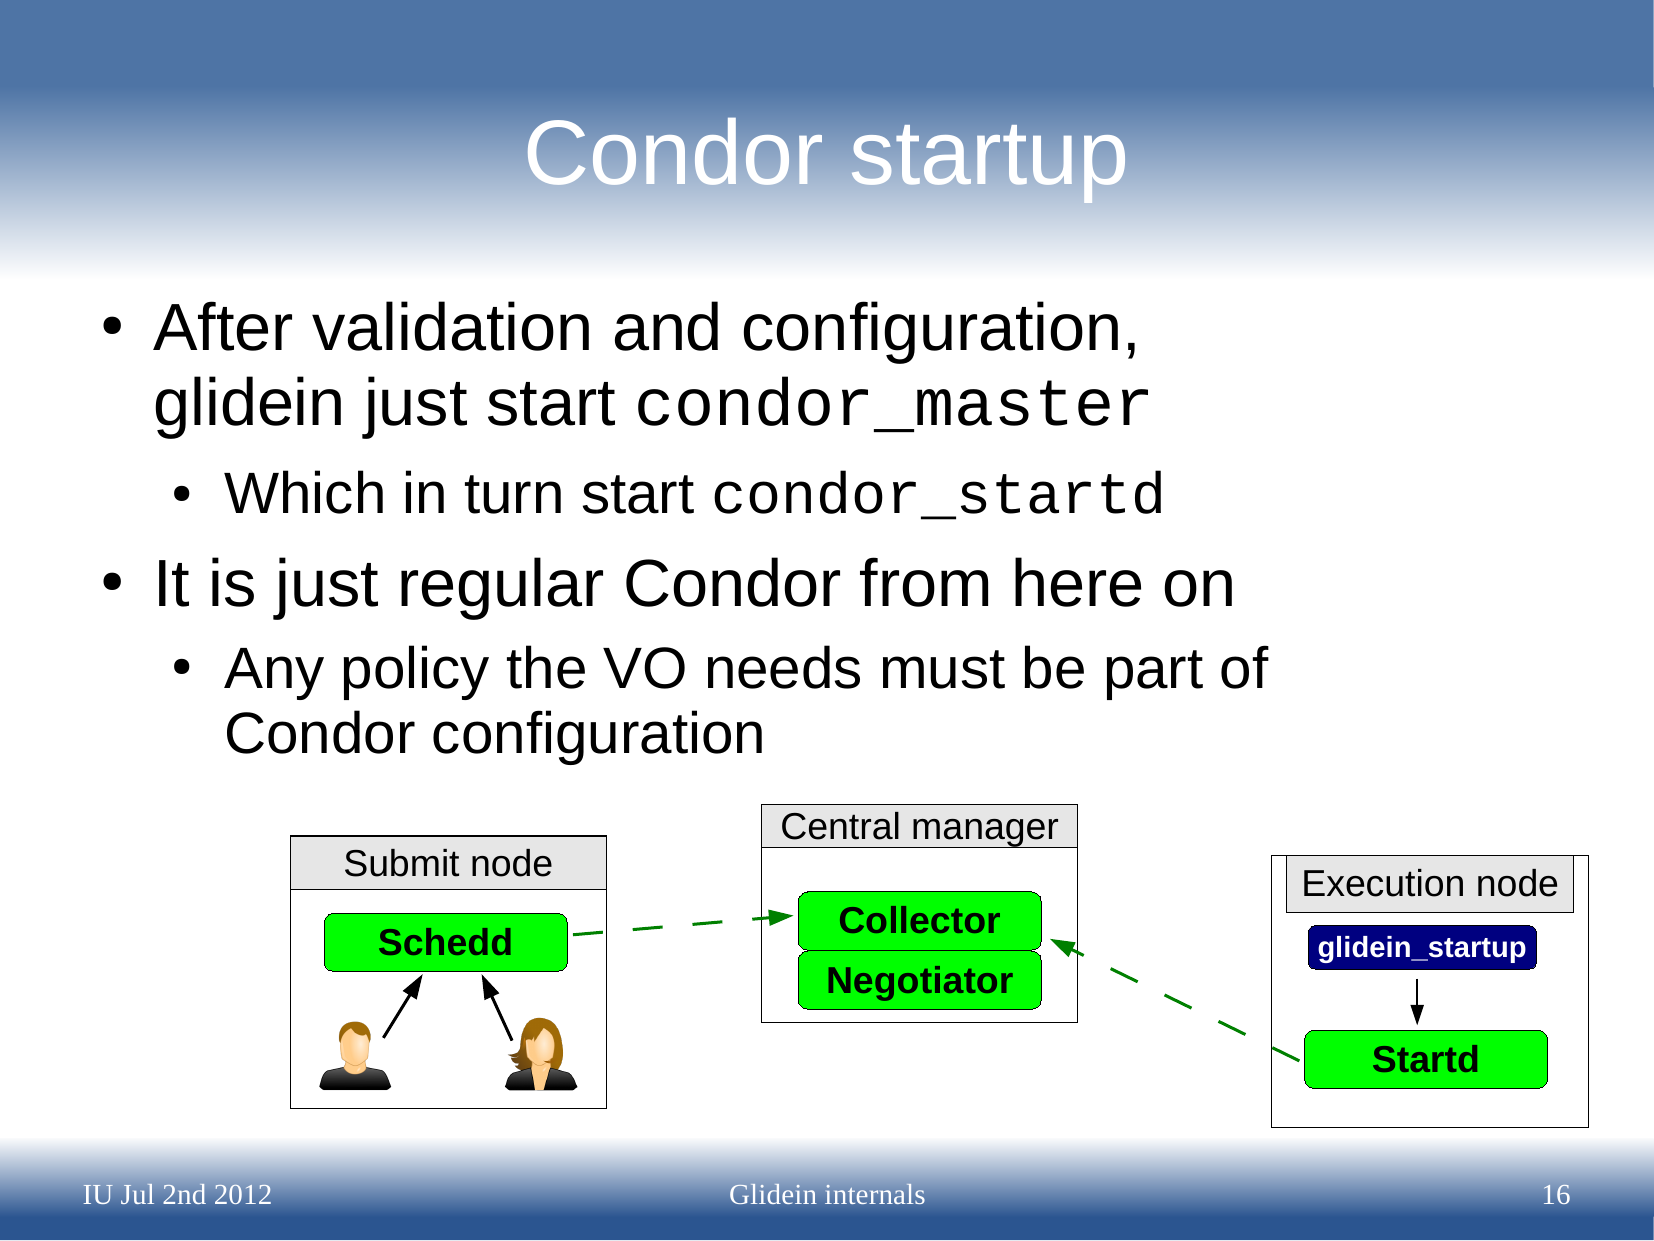

# Condor startup
After validation and configuration,
glidein just start condor_master
Which in turn start condor_startd
It is just regular Condor from here on
Any policy the VO needs must be part of Condor configuration
Central manager
Submit node
Execution node
Collector
Schedd
glidein_startup
Negotiator
Startd
IU Jul 2nd 2012
Glidein internals
16